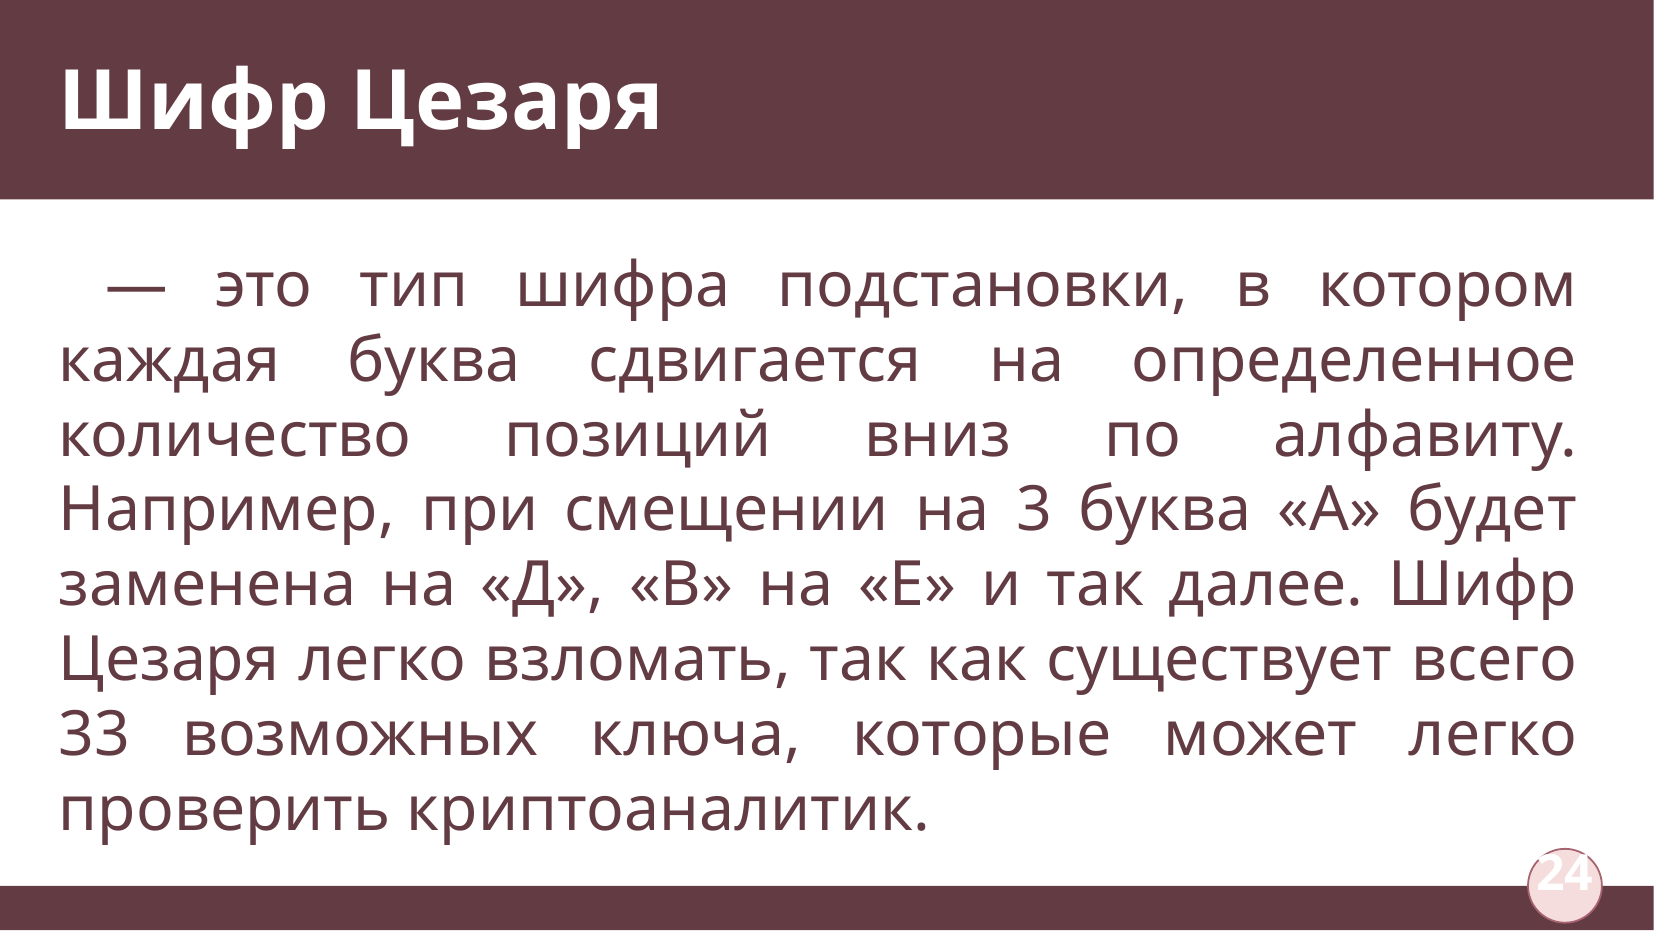

# Шифр Цезаря
 — это тип шифра подстановки, в котором каждая буква сдвигается на определенное количество позиций вниз по алфавиту. Например, при смещении на 3 буква «А» будет заменена на «Д», «В» на «Е» и так далее. Шифр Цезаря легко взломать, так как существует всего 33 возможных ключа, которые может легко проверить криптоаналитик.